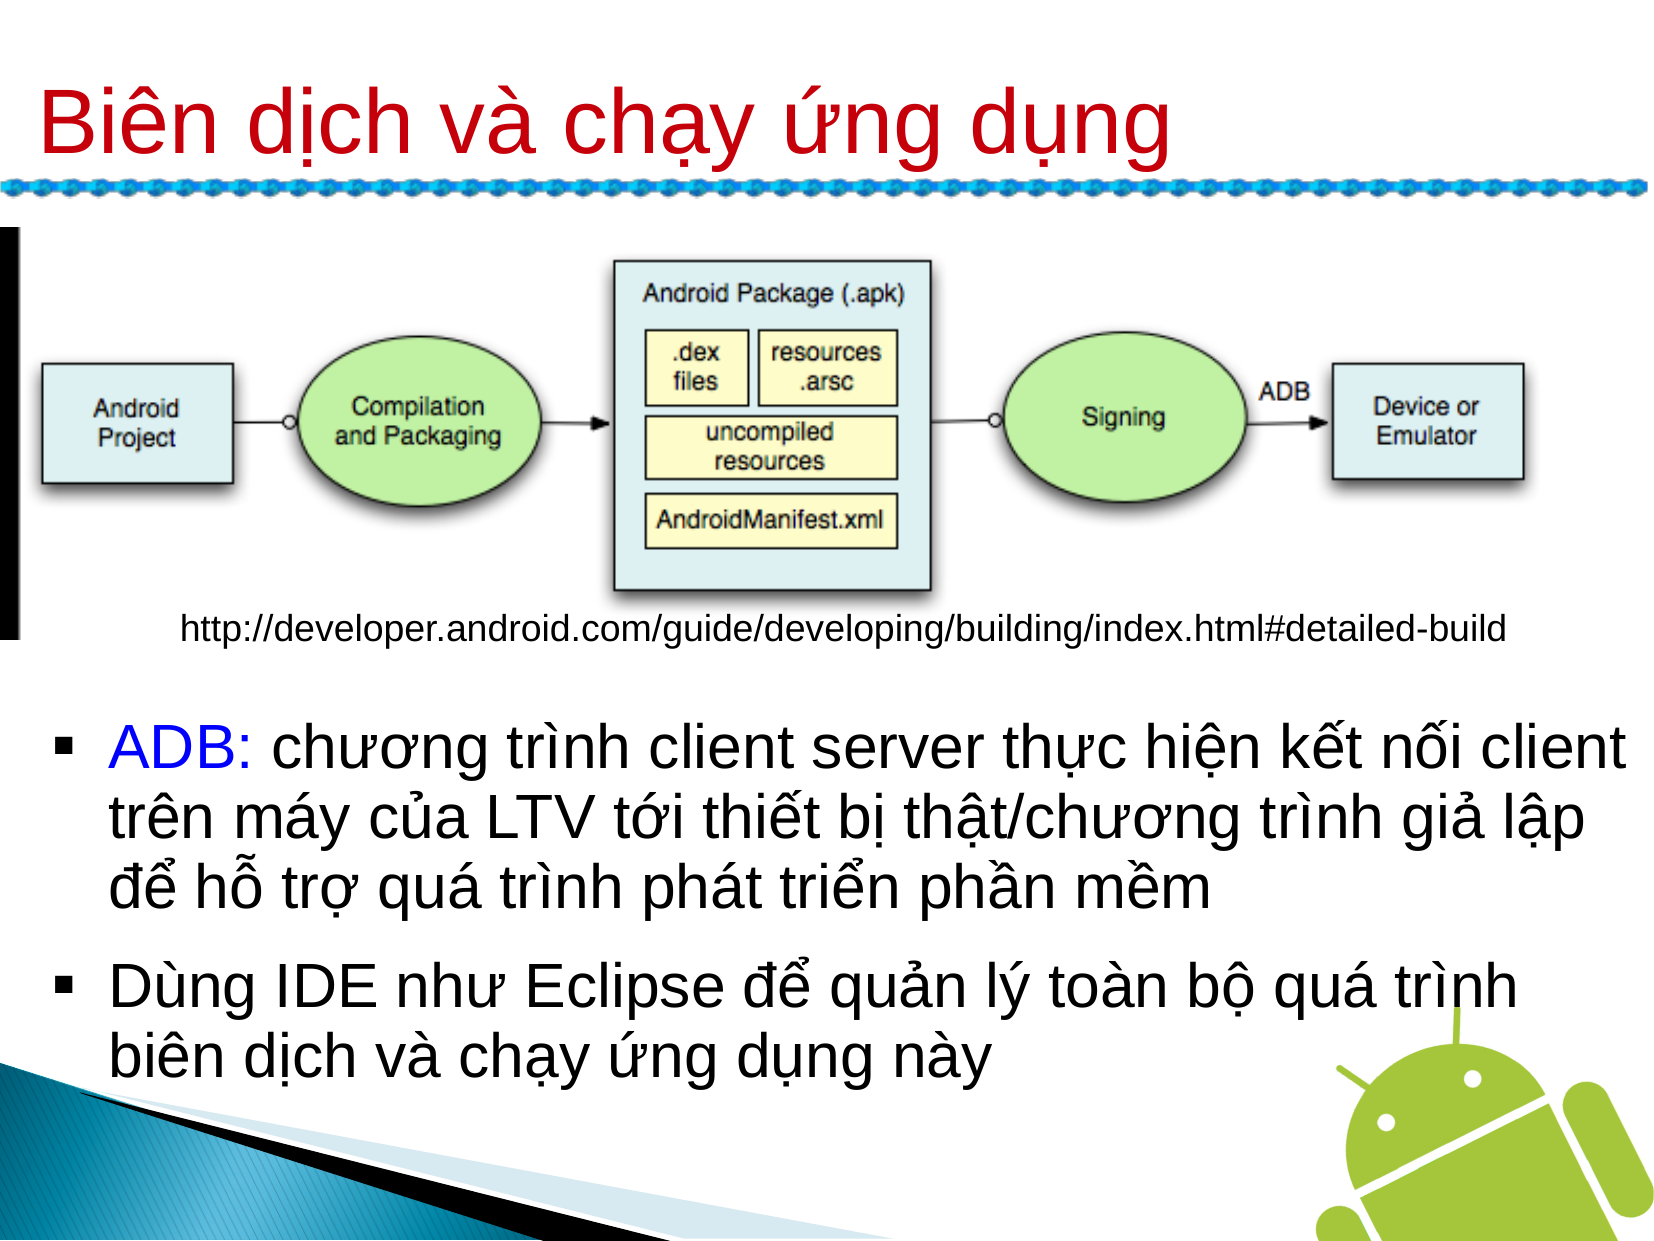

# Biên dịch và chạy ứng dụng
http://developer.android.com/guide/developing/building/index.html#detailed-build
ADB: chương trình client server thực hiện kết nối client trên máy của LTV tới thiết bị thật/chương trình giả lập để hỗ trợ quá trình phát triển phần mềm
Dùng IDE như Eclipse để quản lý toàn bộ quá trình biên dịch và chạy ứng dụng này